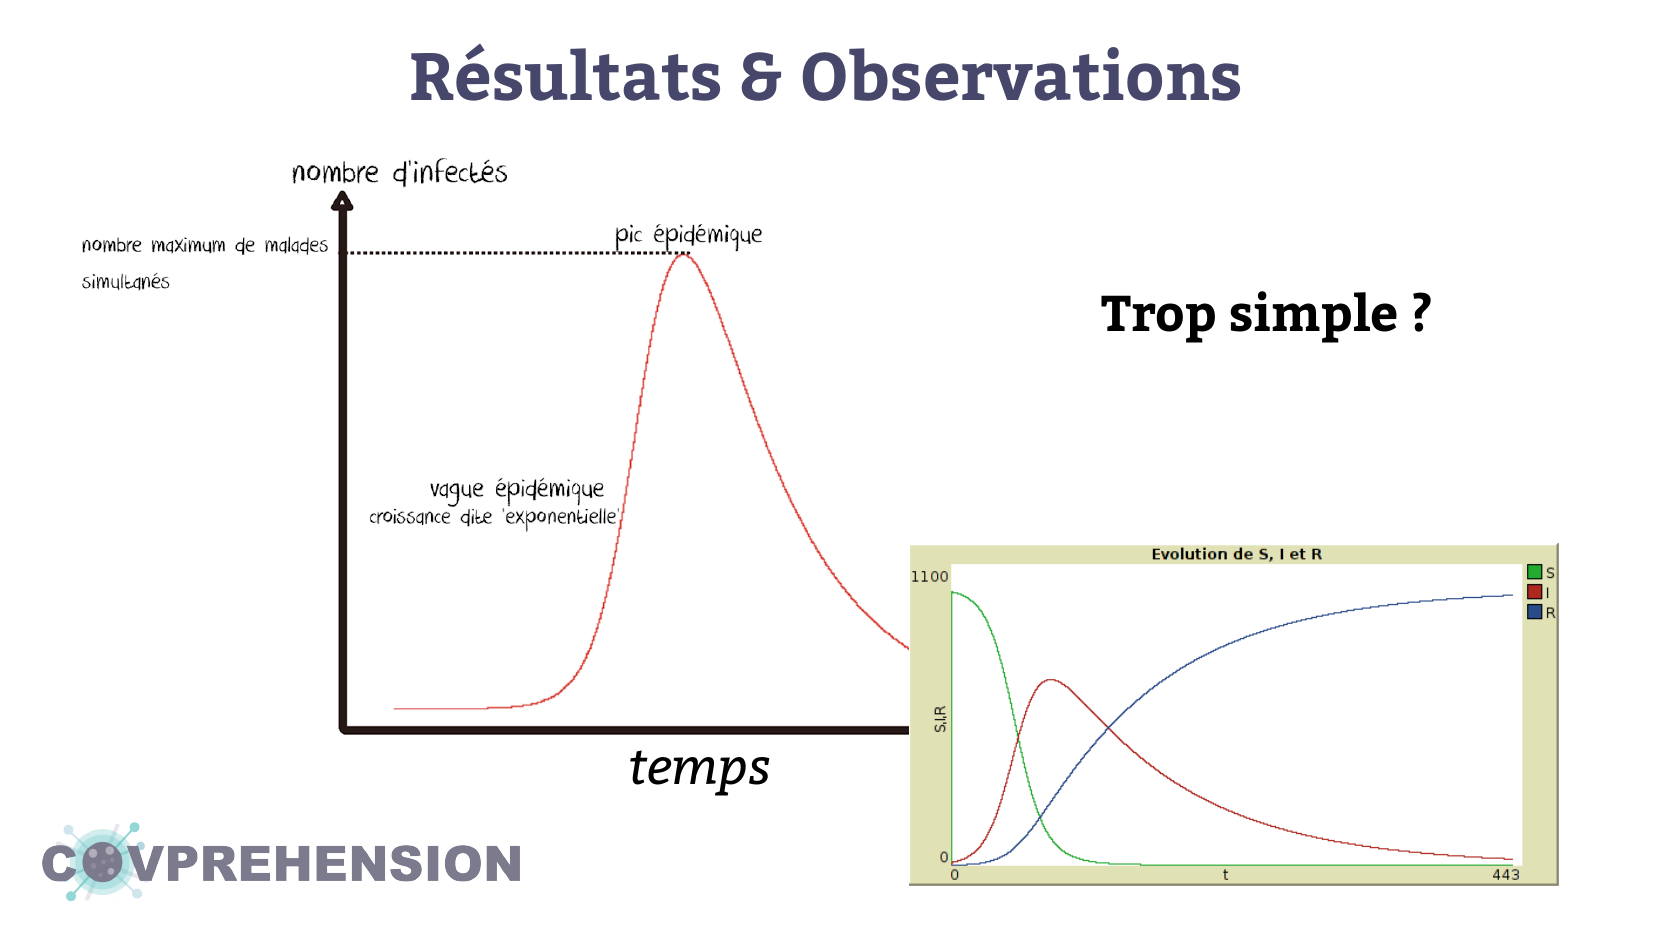

# Résultats & Observations
Trop simple ?
temps